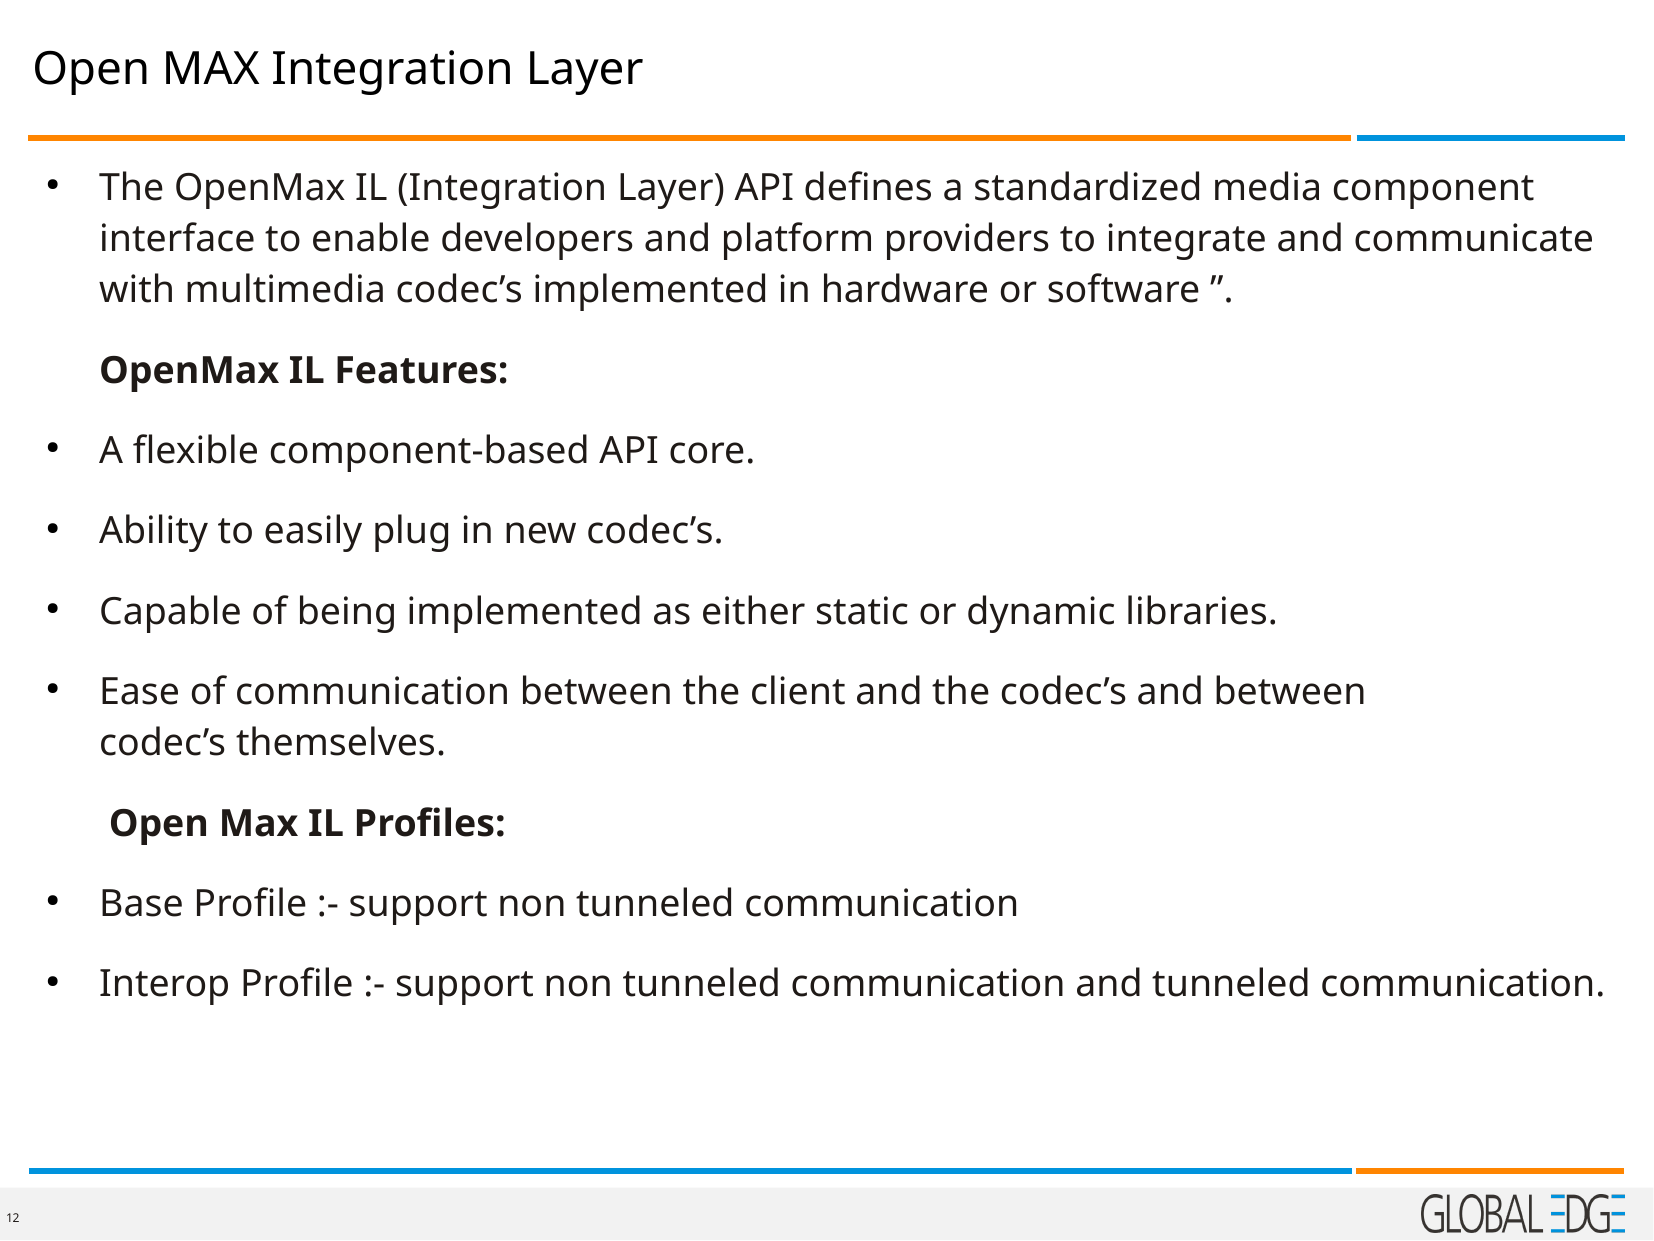

# Open MAX Integration Layer
The OpenMax IL (Integration Layer) API defines a standardized media component interface to enable developers and platform providers to integrate and communicate with multimedia codec’s implemented in hardware or software ”.
OpenMax IL Features:
A flexible component-based API core.
Ability to easily plug in new codec’s.
Capable of being implemented as either static or dynamic libraries.
Ease of communication between the client and the codec’s and between codec’s themselves.
 Open Max IL Profiles:
Base Profile :- support non tunneled communication
Interop Profile :- support non tunneled communication and tunneled communication.